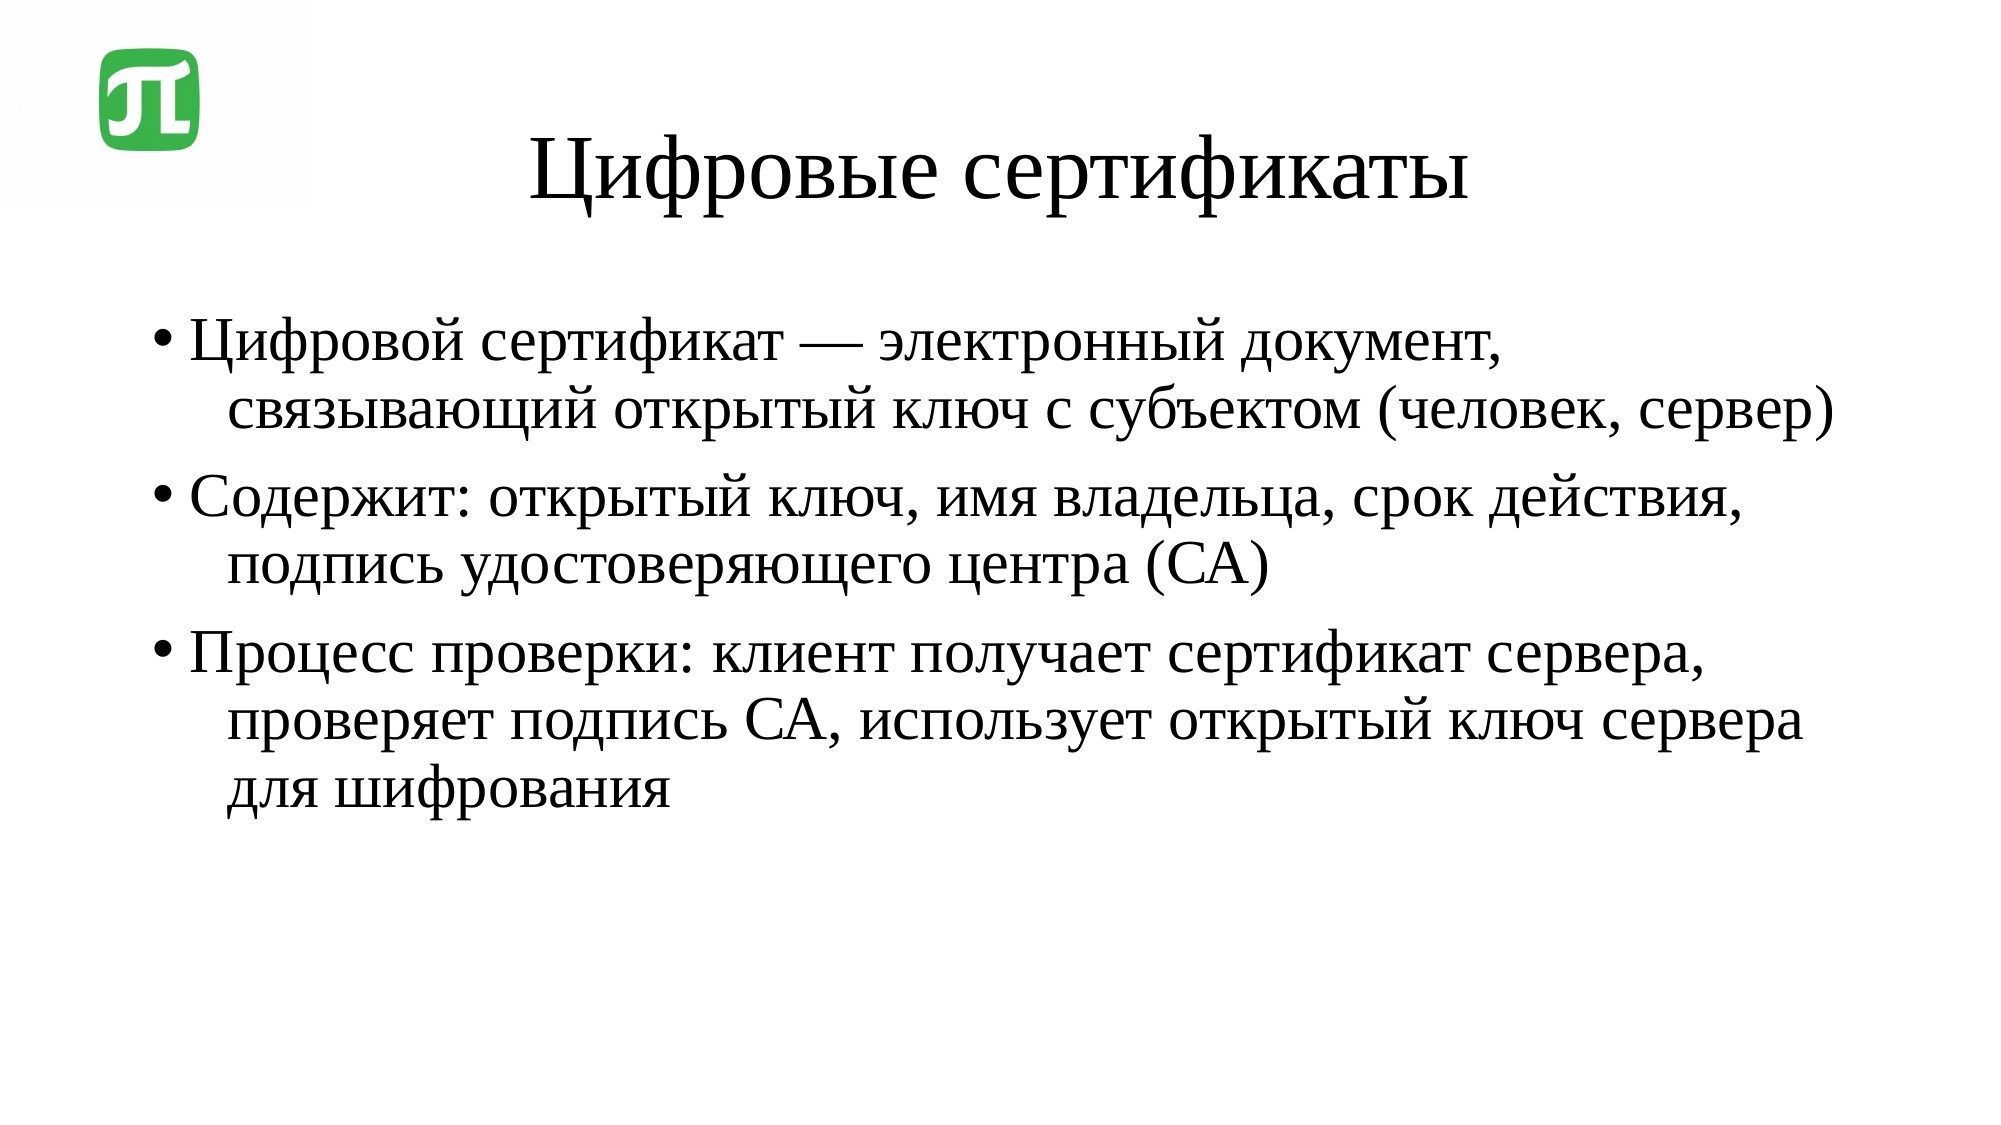

# Цифровые сертификаты
Цифровой сертификат — электронный документ, связывающий открытый ключ с субъектом (человек, сервер)
Содержит: открытый ключ, имя владельца, срок действия, подпись удостоверяющего центра (СА)
Процесс проверки: клиент получает сертификат сервера, проверяет подпись СА, использует открытый ключ сервера для шифрования